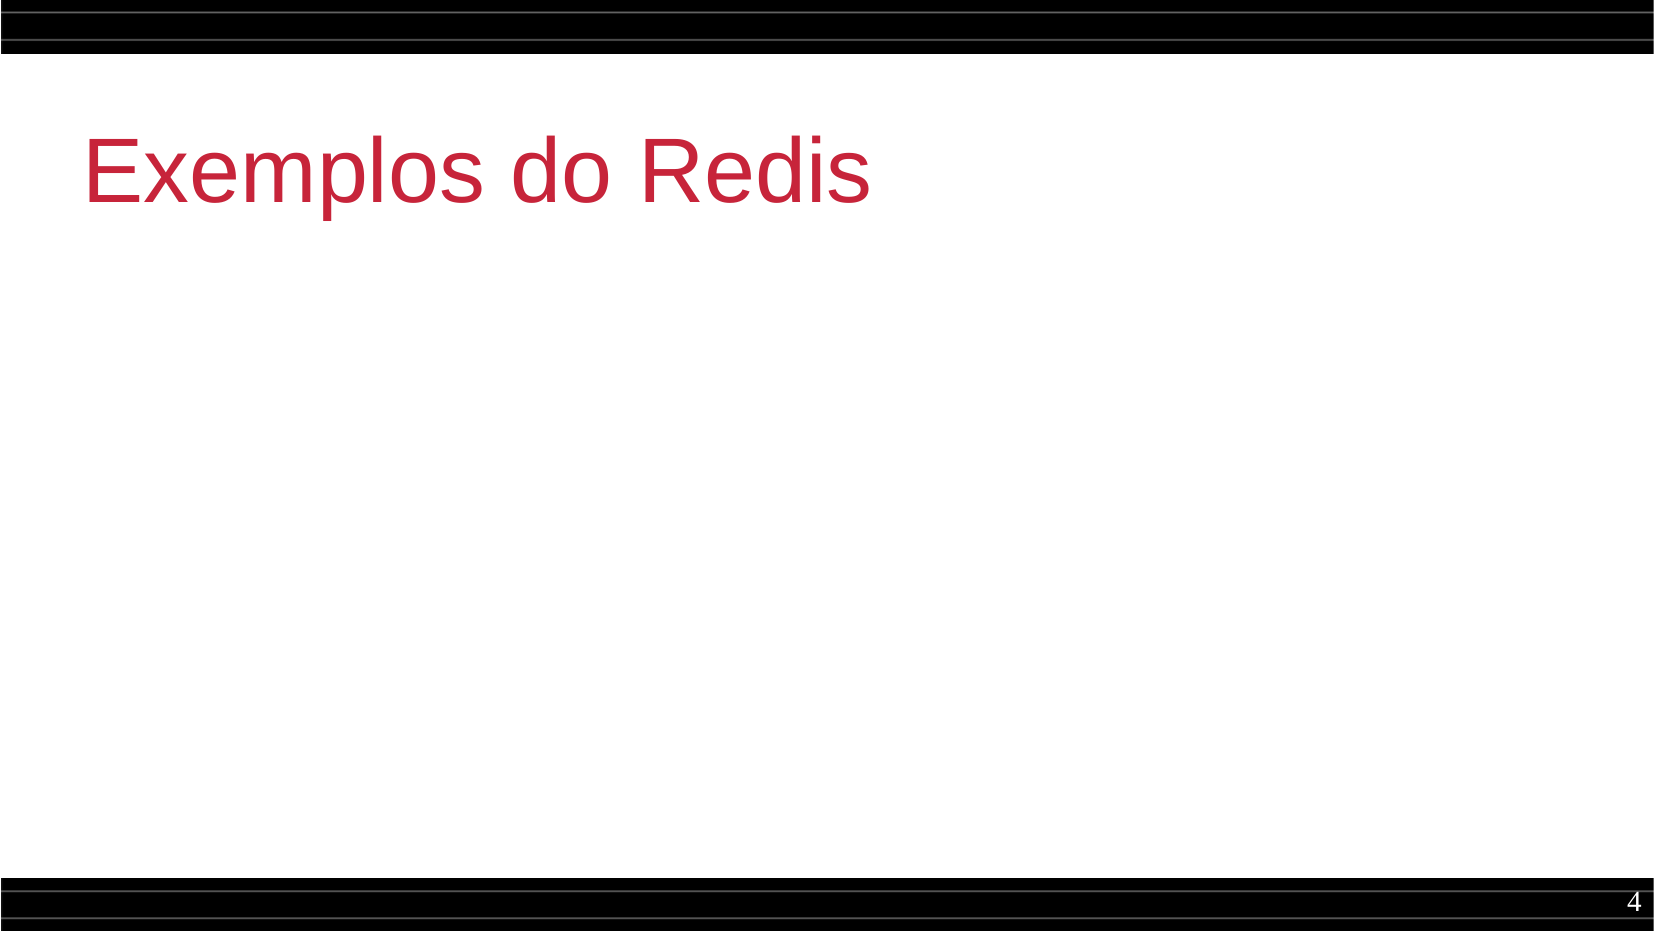

# Exemplos do Redis
O Redis (acrônimo para Remote Dictionary Server) é uma estrutura de dados do servidor, open-source, que armazena chave-valor com durabilidade opcional e na memória, sendo principalmente utilizado para cache, gerenciamento de sessões. PUB/SUB e classificações.